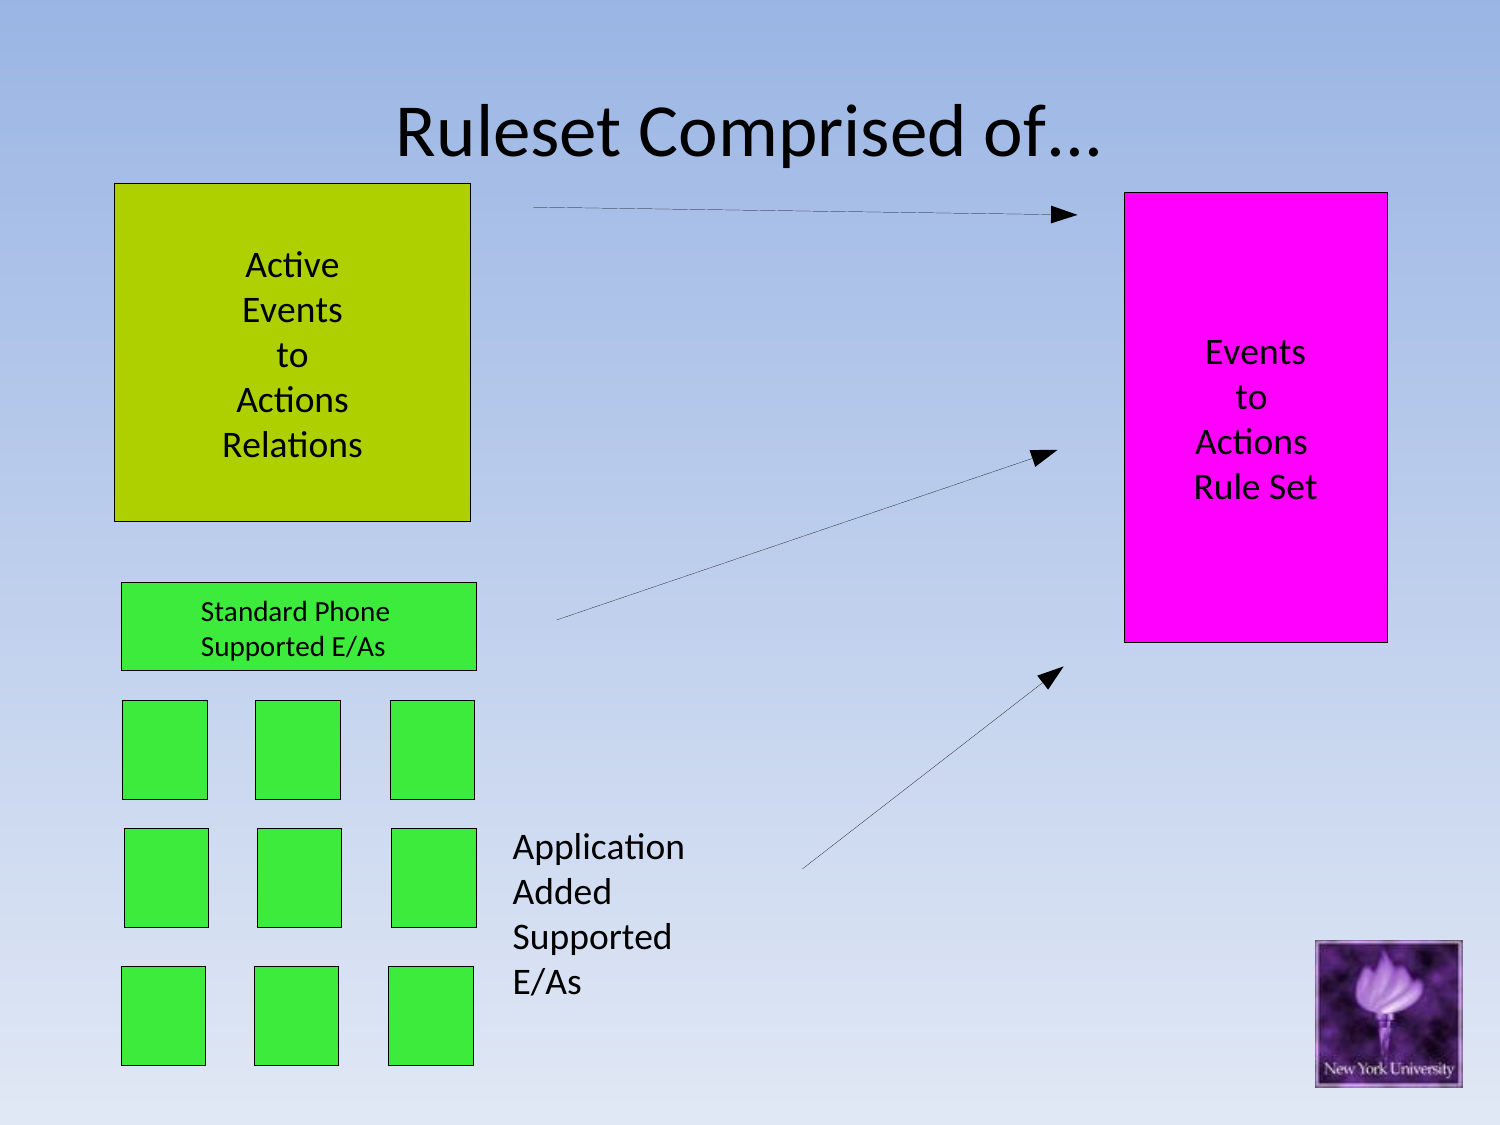

# Ruleset Comprised of...
Active
Events
to
Actions
Relations
Events
to
Actions
Rule Set
Standard Phone
Supported E/As
Application
Added
Supported
E/As